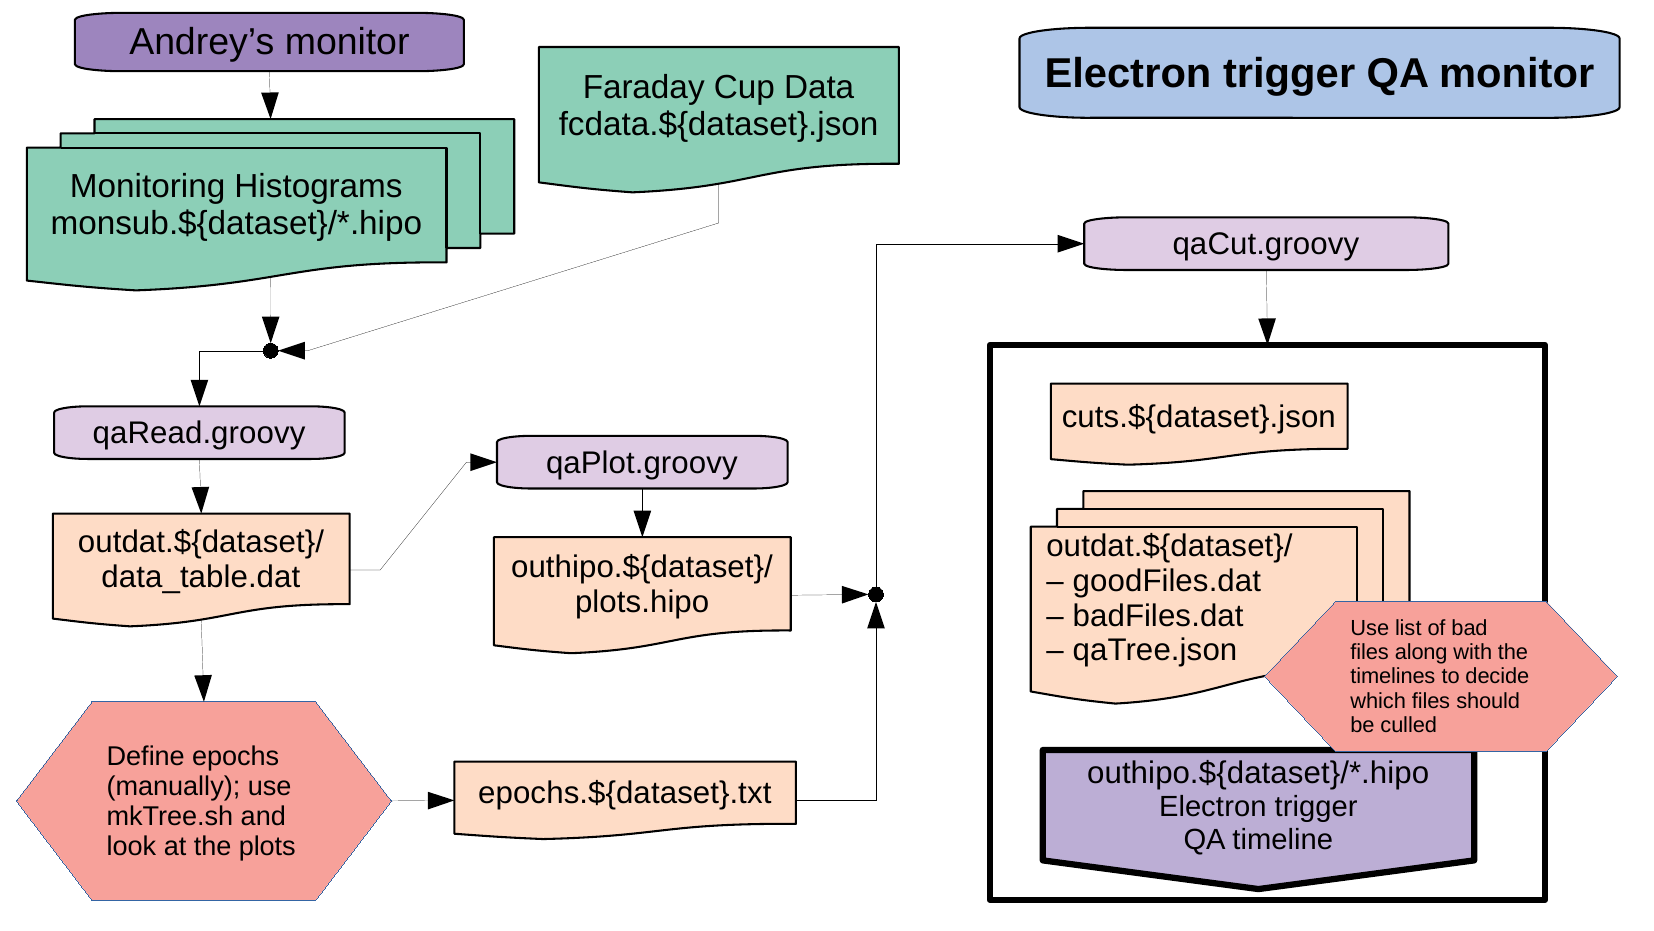

Andrey’s monitor
Electron trigger QA monitor
Faraday Cup Data
fcdata.${dataset}.json
Monitoring Histograms
monsub.${dataset}/*.hipo
qaCut.groovy
cuts.${dataset}.json
outdat.${dataset}/
– goodFiles.dat
– badFiles.dat
– qaTree.json
outhipo.${dataset}/*.hipo
Electron trigger
QA timeline
qaRead.groovy
qaPlot.groovy
outdat.${dataset}/
data_table.dat
outhipo.${dataset}/
plots.hipo
Use list of bad files along with the timelines to decide which files should be culled
Define epochs
(manually); use mkTree.sh and look at the plots
epochs.${dataset}.txt